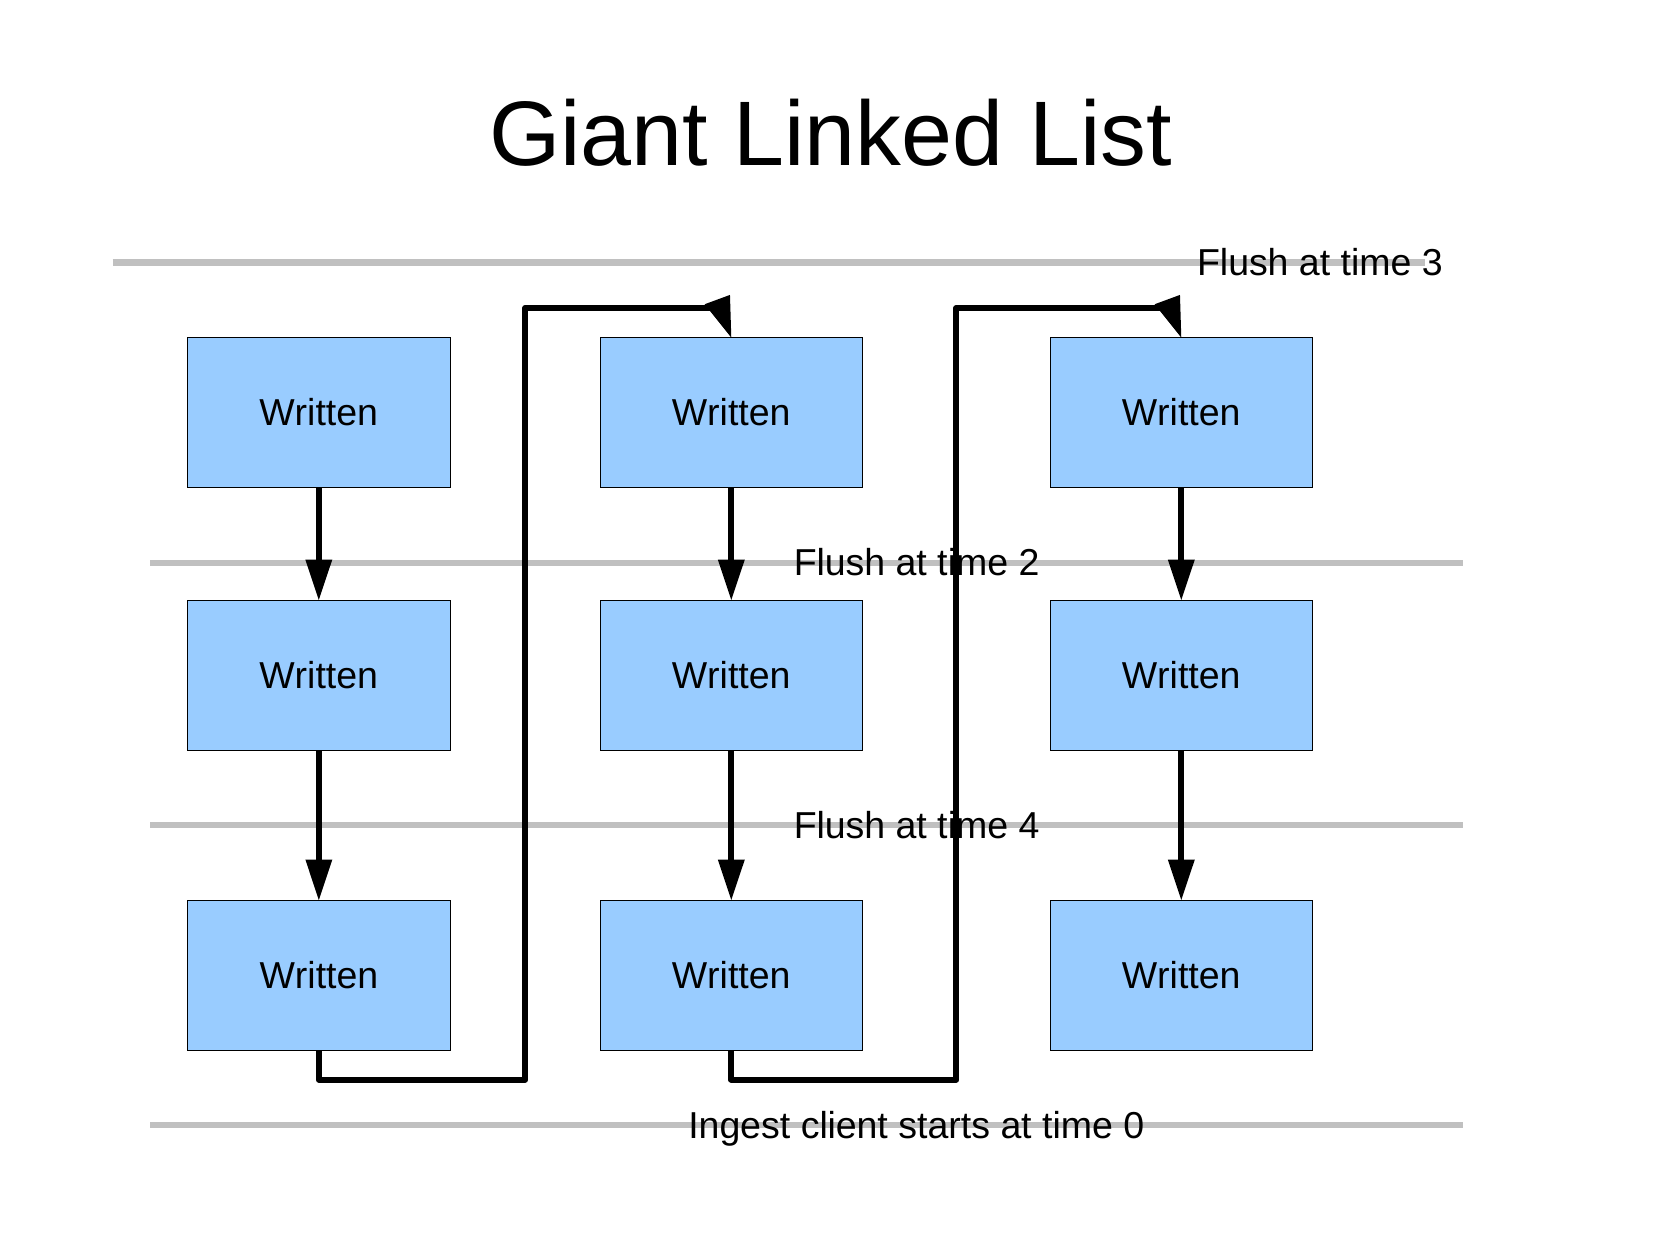

# Giant Linked List
 Flush at time 3
Written
Written
Written
 Flush at time 2
Written
Written
Written
 Flush at time 4
Written
Written
Written
 Ingest client starts at time 0